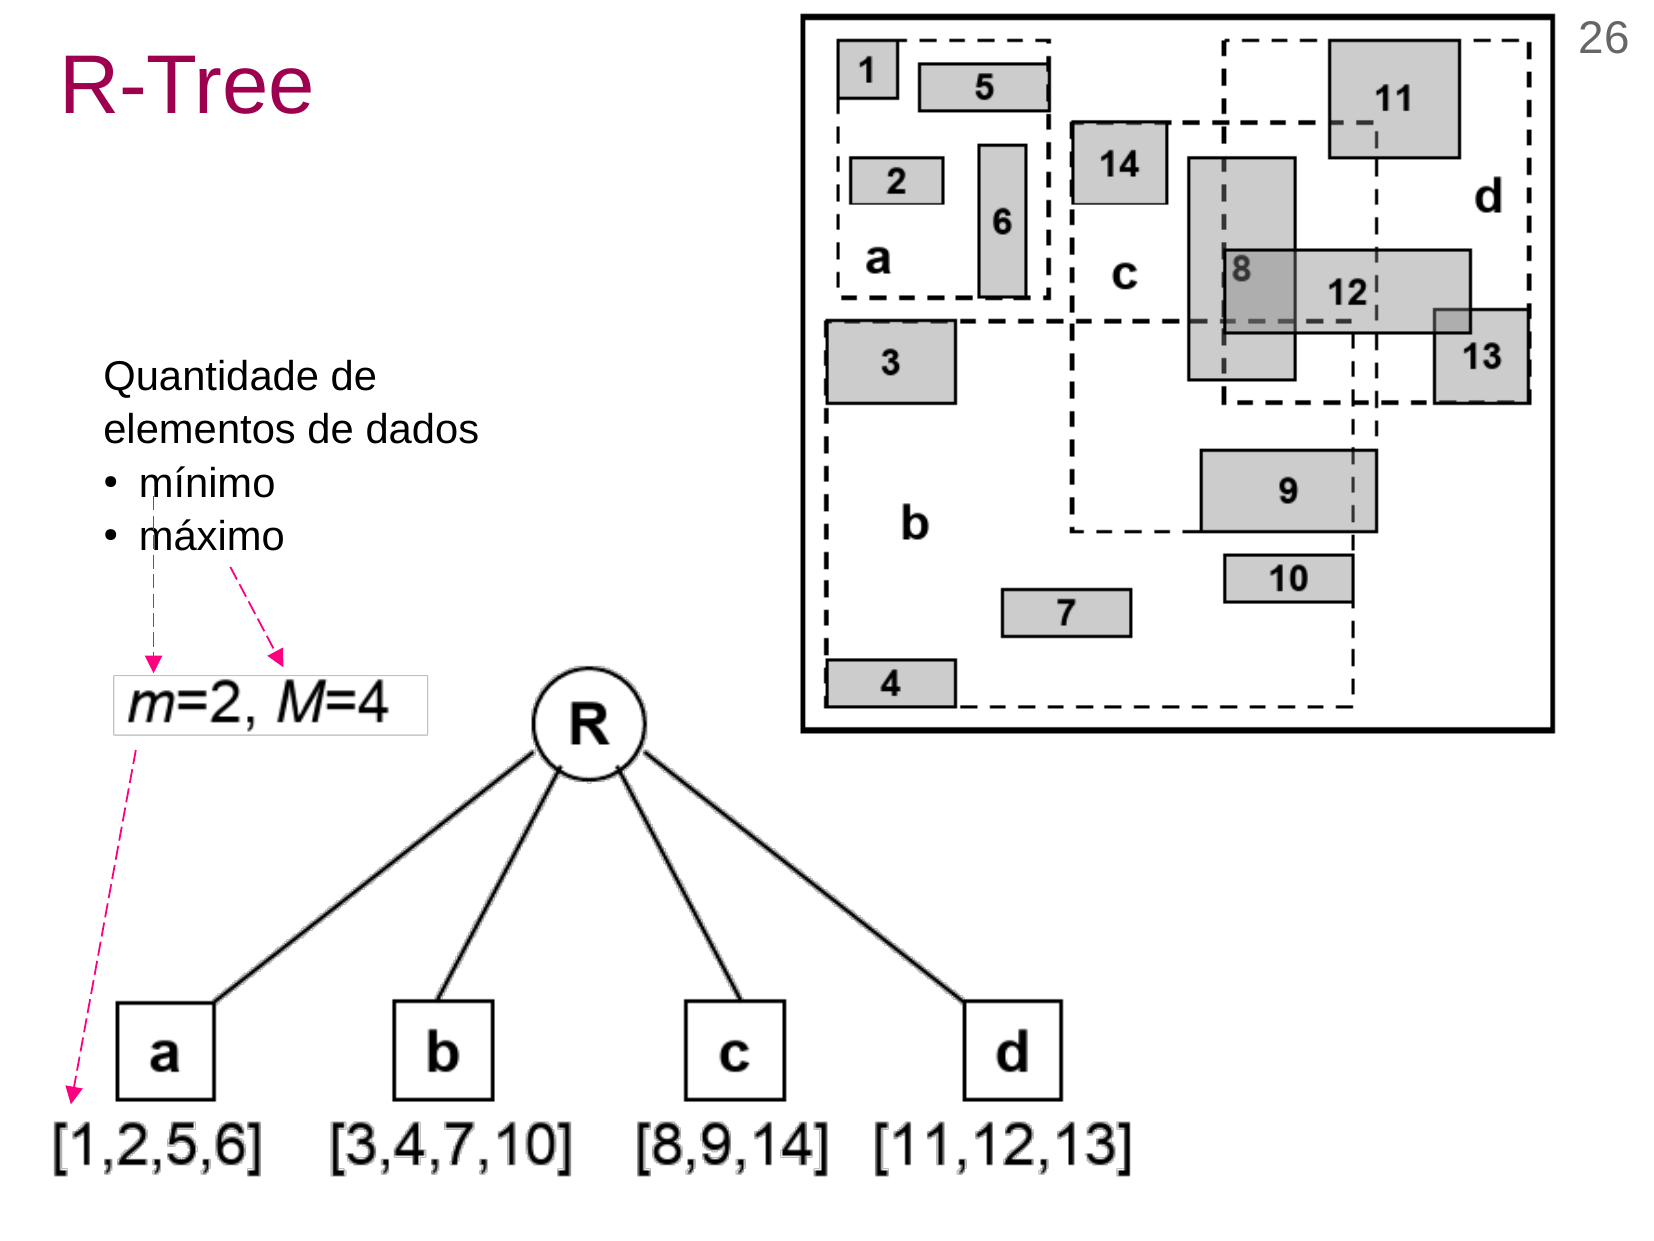

26
# R-Tree
Quantidade de elementos de dados
mínimo
máximo